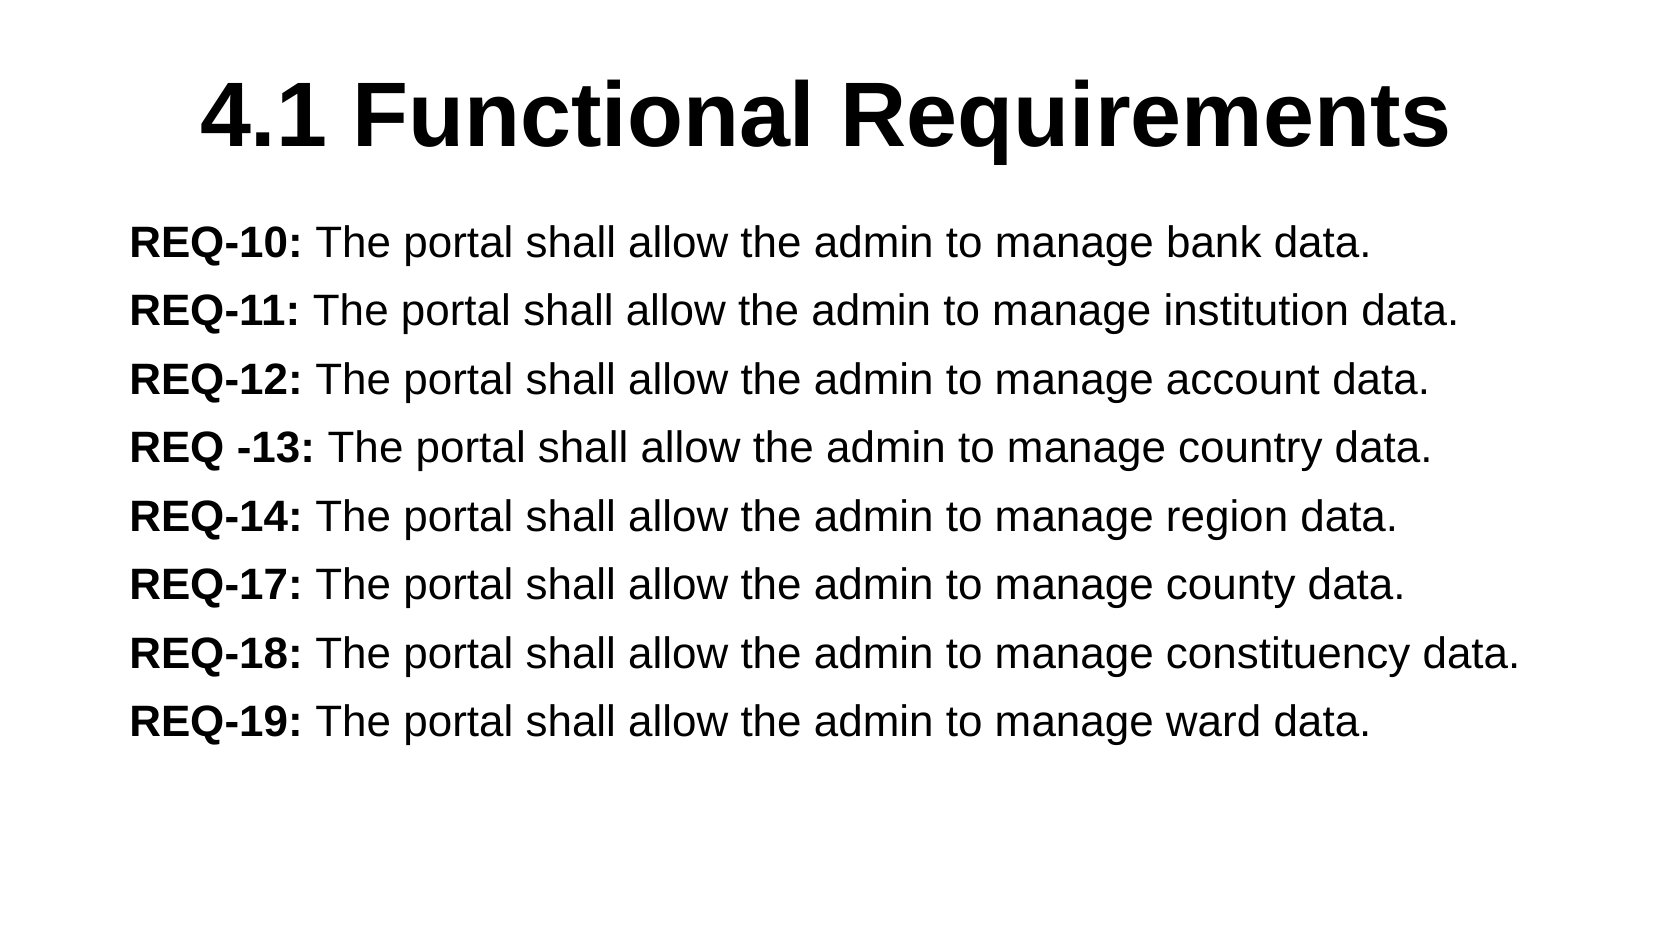

# 4.1 Functional Requirements
REQ-10: The portal shall allow the admin to manage bank data.
REQ-11: The portal shall allow the admin to manage institution data.
REQ-12: The portal shall allow the admin to manage account data.
REQ -13: The portal shall allow the admin to manage country data.
REQ-14: The portal shall allow the admin to manage region data.
REQ-17: The portal shall allow the admin to manage county data.
REQ-18: The portal shall allow the admin to manage constituency data.
REQ-19: The portal shall allow the admin to manage ward data.